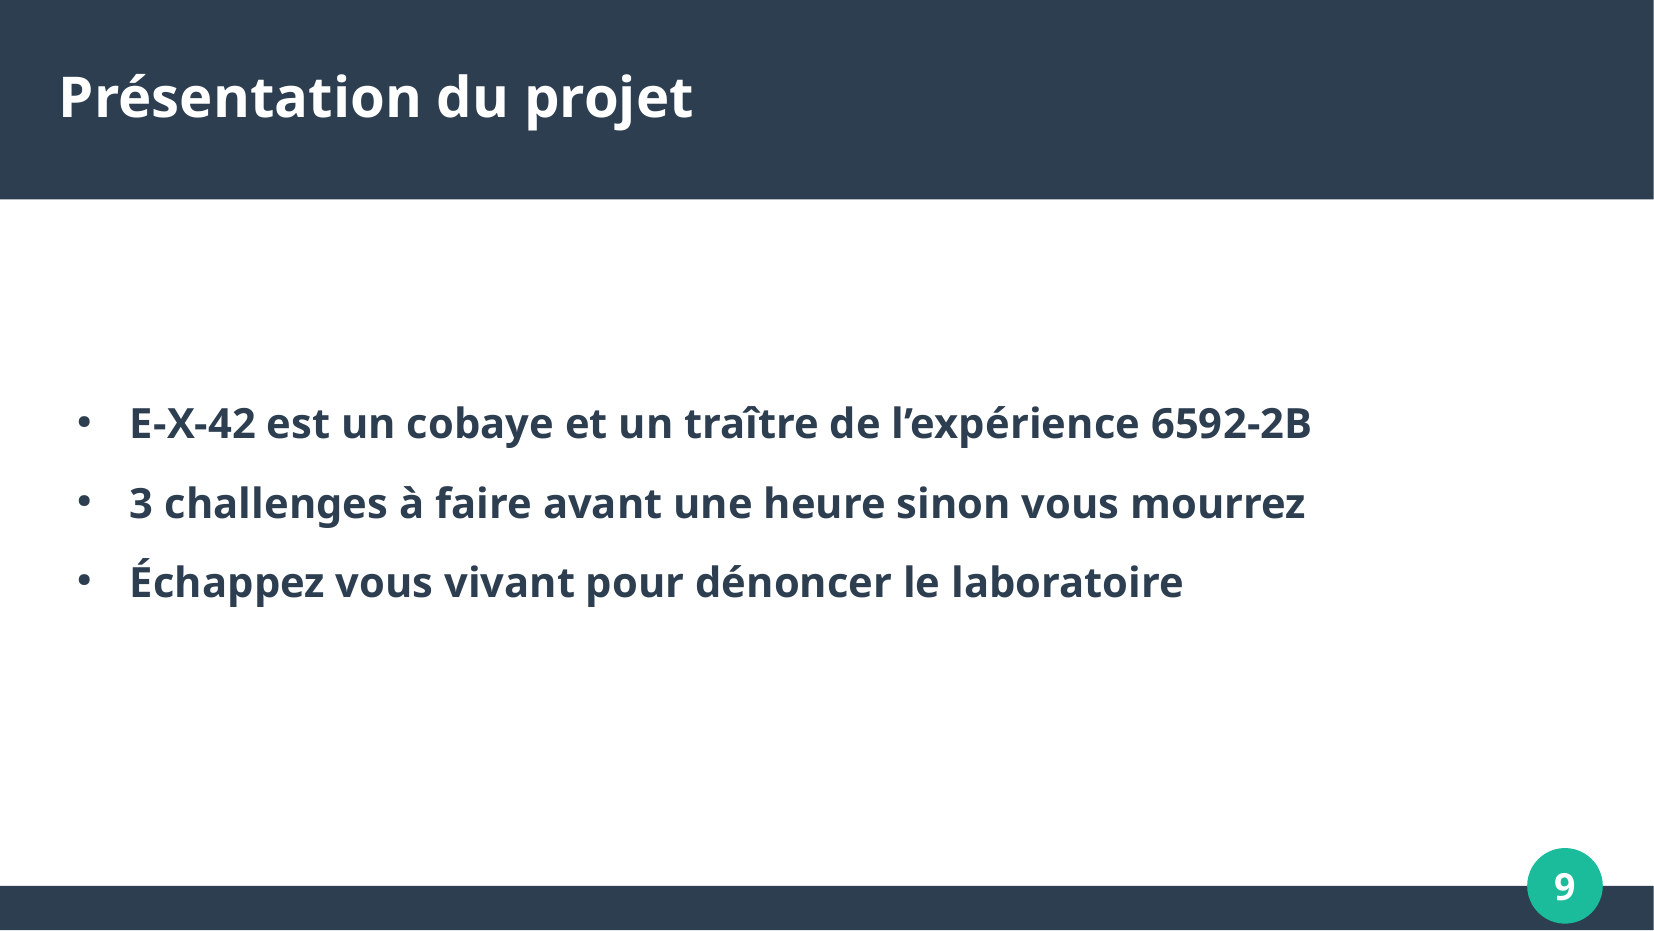

# Présentation du projet
E-X-42 est un cobaye et un traître de l’expérience 6592-2B
3 challenges à faire avant une heure sinon vous mourrez
Échappez vous vivant pour dénoncer le laboratoire